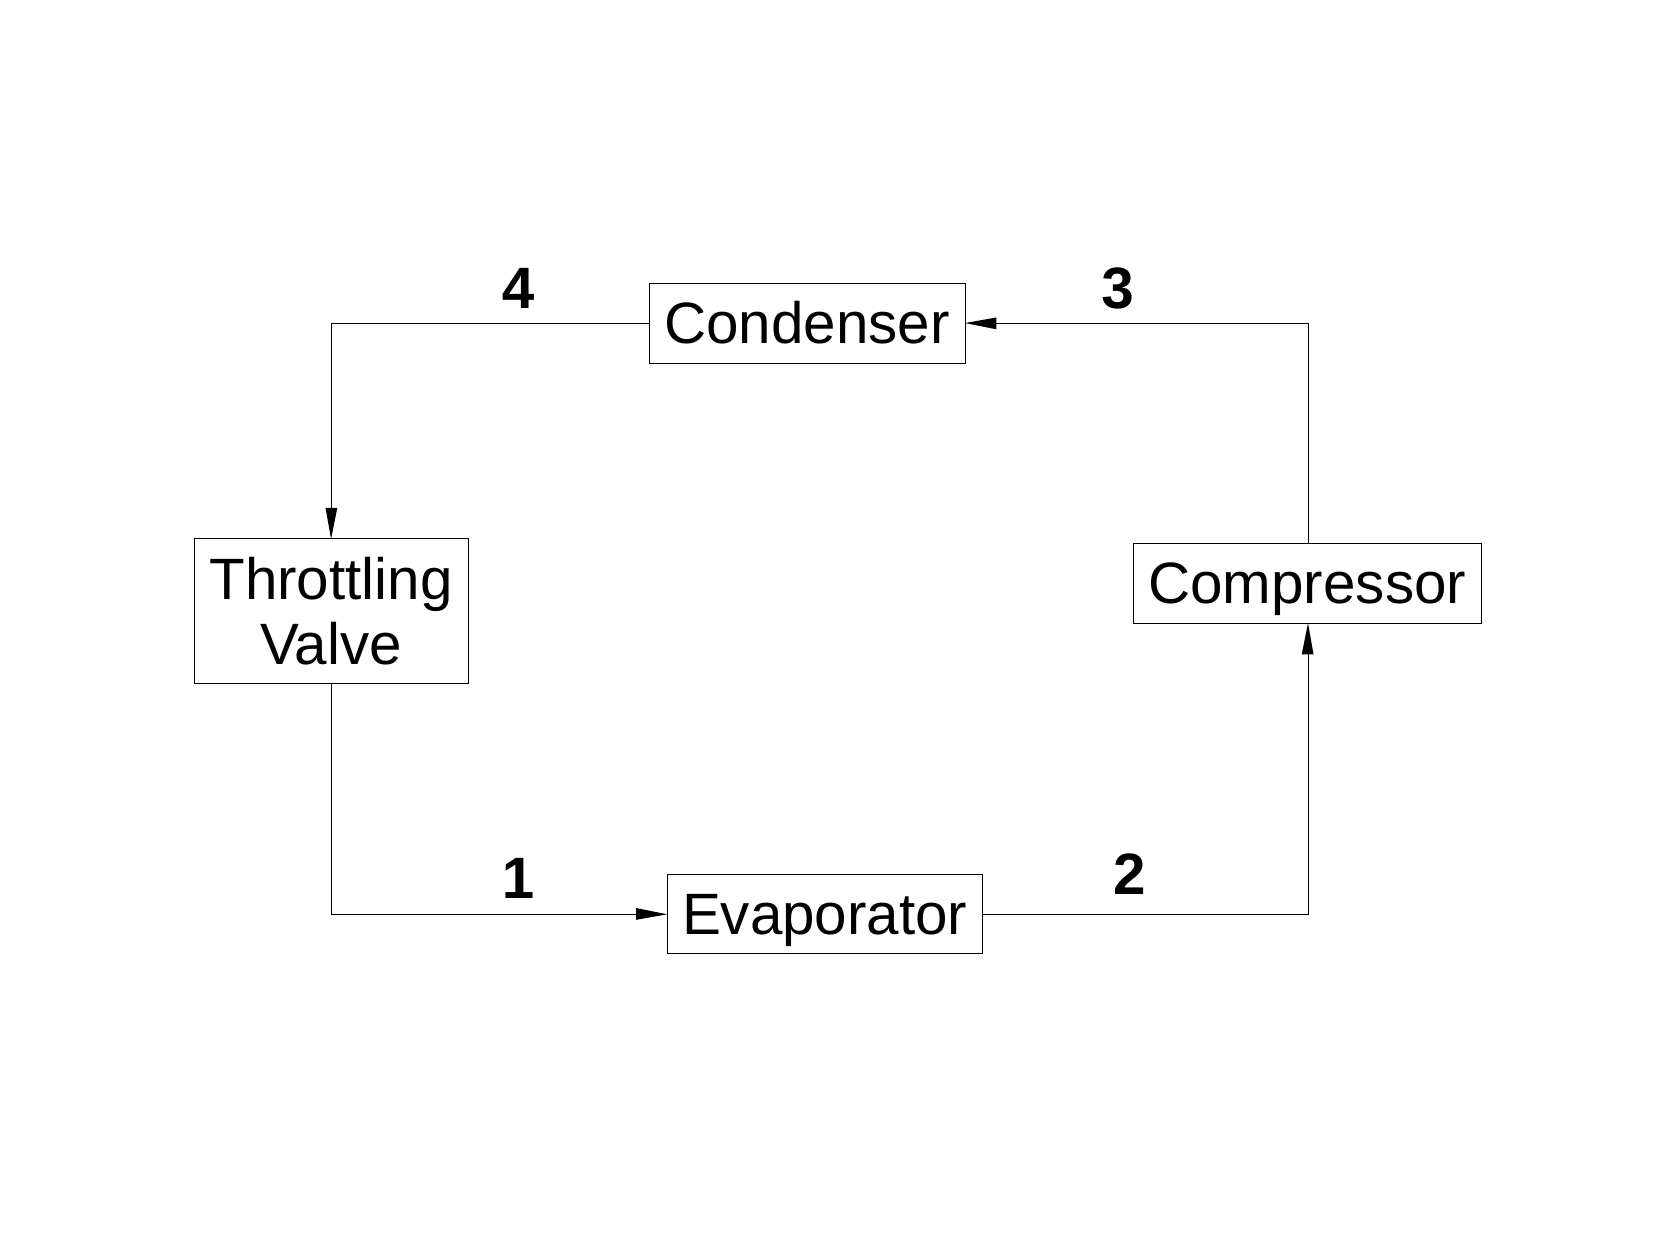

4
3
Condenser
Throttling
Valve
Compressor
2
1
Evaporator